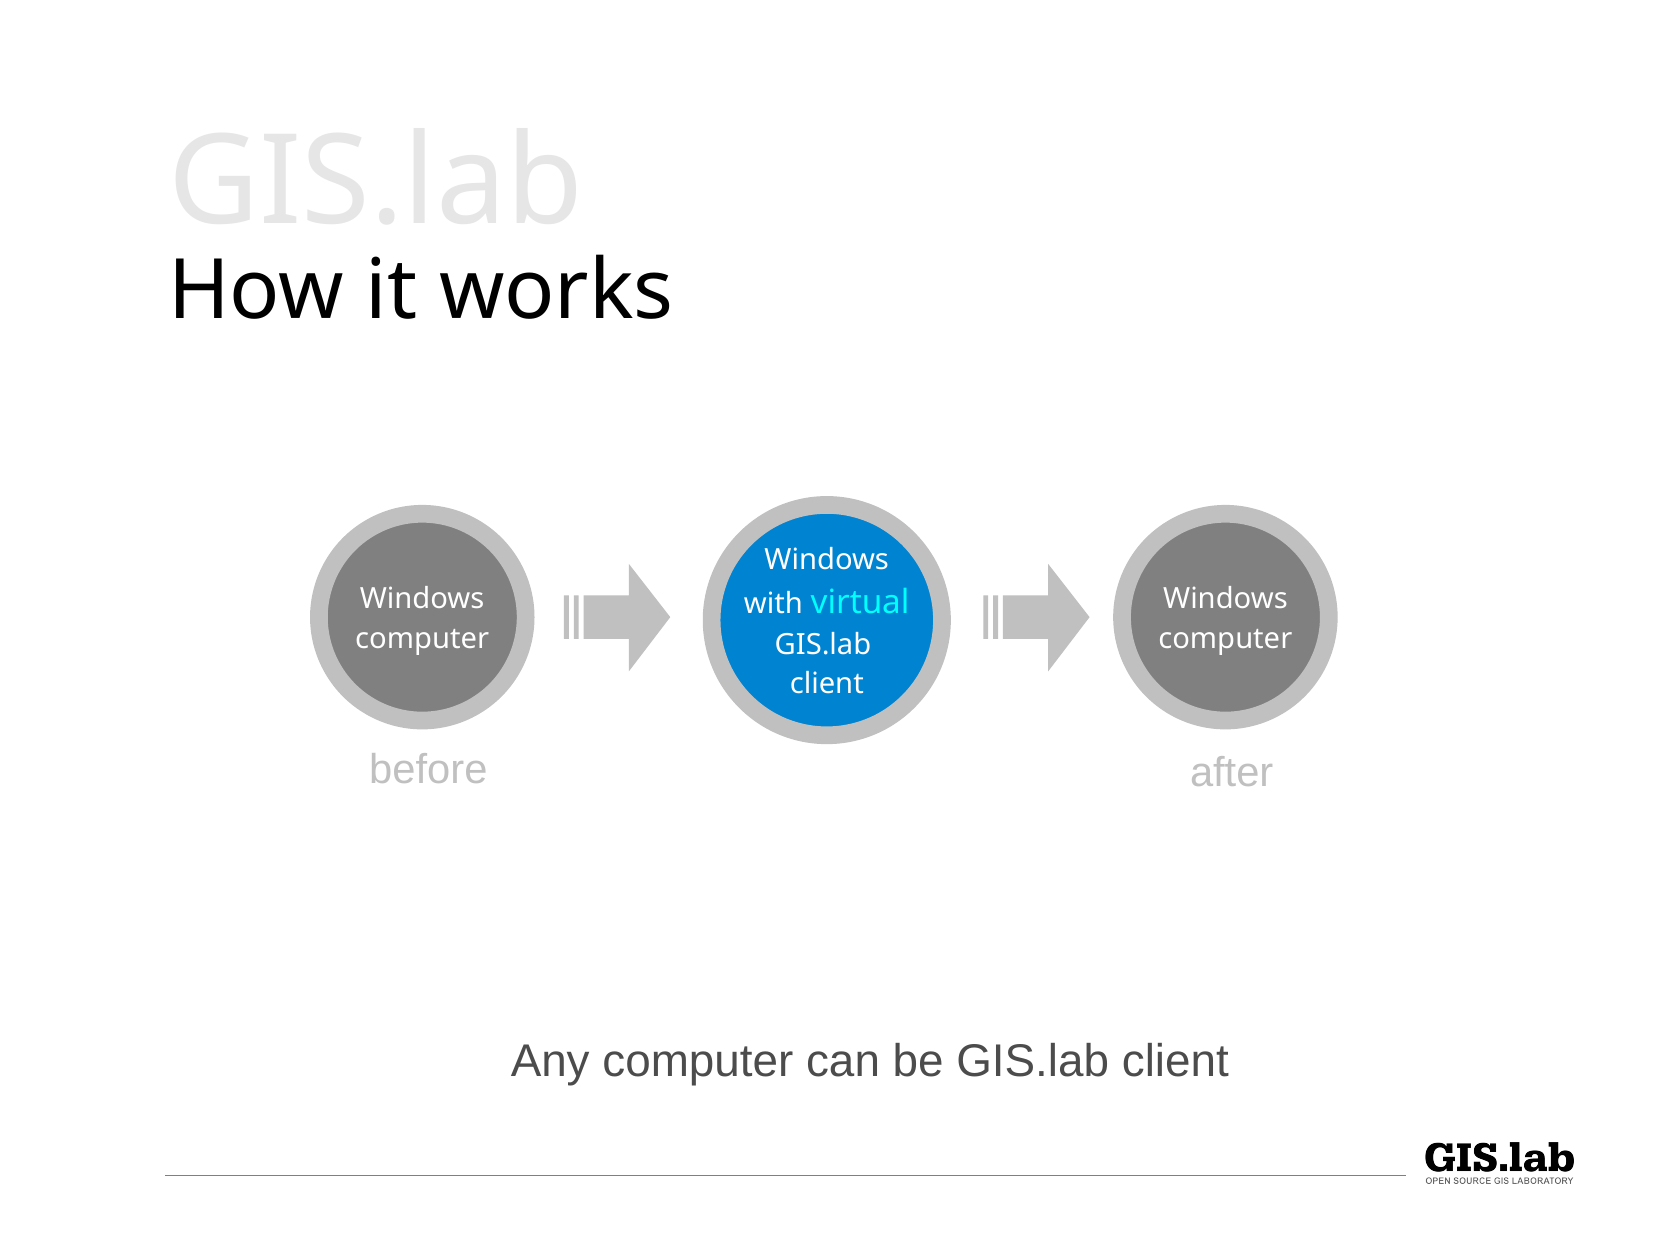

GIS.lab
How it works
Windows
with virtual
GIS.lab
client
Windows
computer
Windows
computer
before
after
Any computer can be GIS.lab client